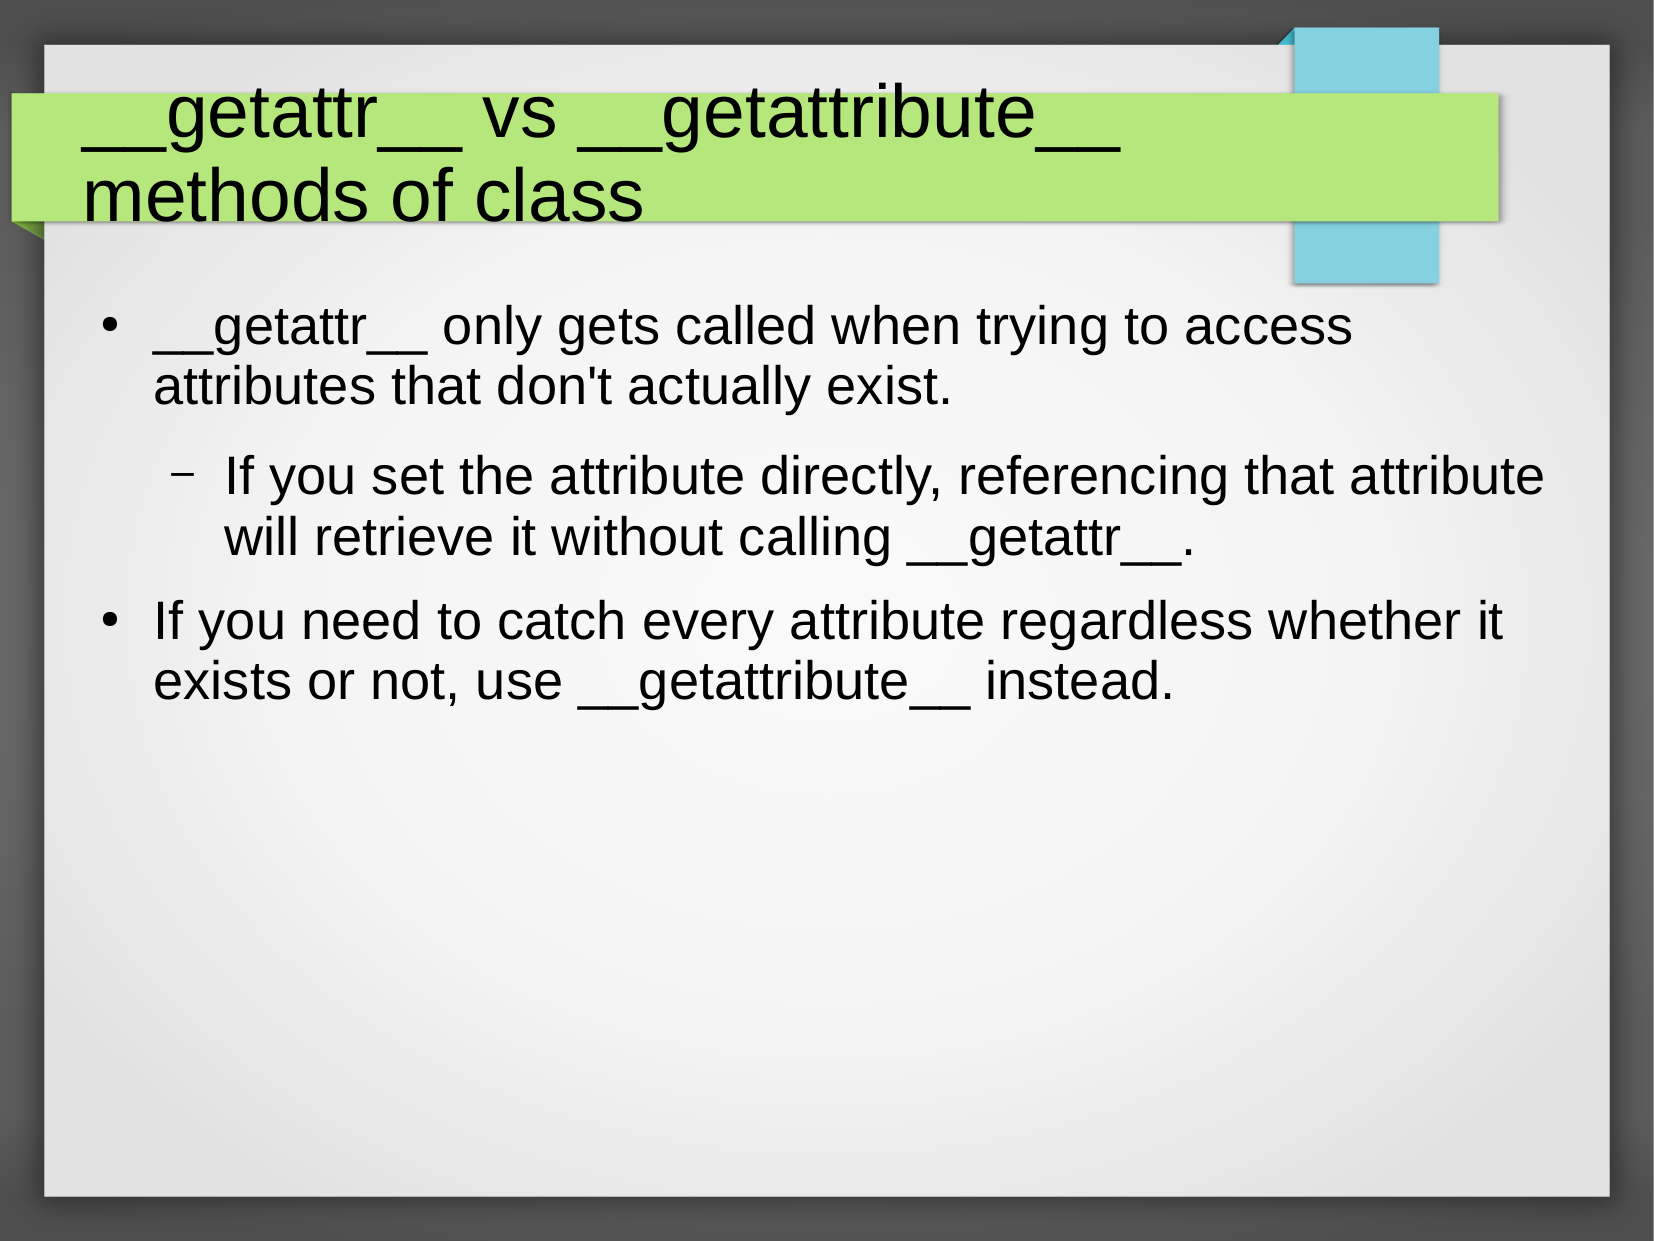

# __getattr__ vs __getattribute__ methods of class
__getattr__ only gets called when trying to access attributes that don't actually exist.
If you set the attribute directly, referencing that attribute will retrieve it without calling __getattr__.
If you need to catch every attribute regardless whether it exists or not, use __getattribute__ instead.